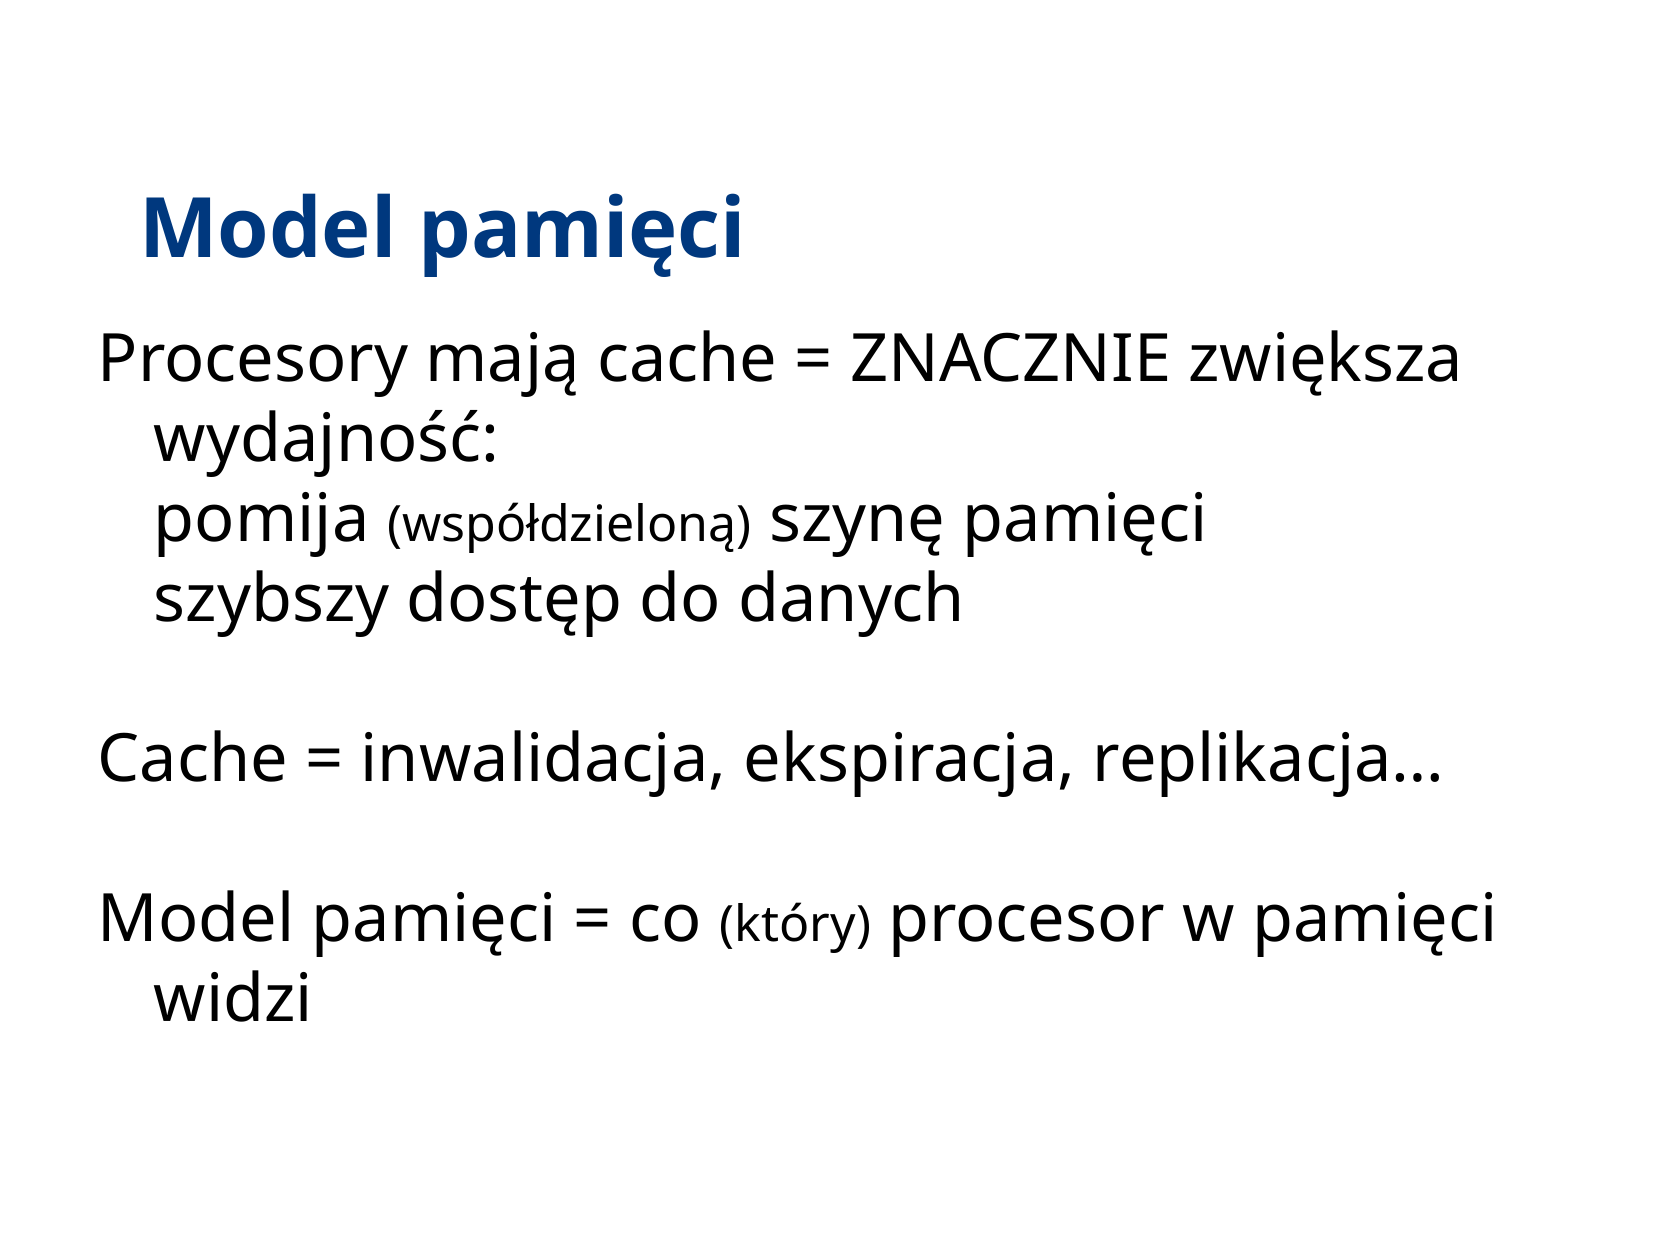

Model pamięci
# Procesory mają cache = ZNACZNIE zwiększa wydajność:
	pomija (współdzieloną) szynę pamięci
	szybszy dostęp do danych
Cache = inwalidacja, ekspiracja, replikacja…
Model pamięci = co (który) procesor w pamięci widzi